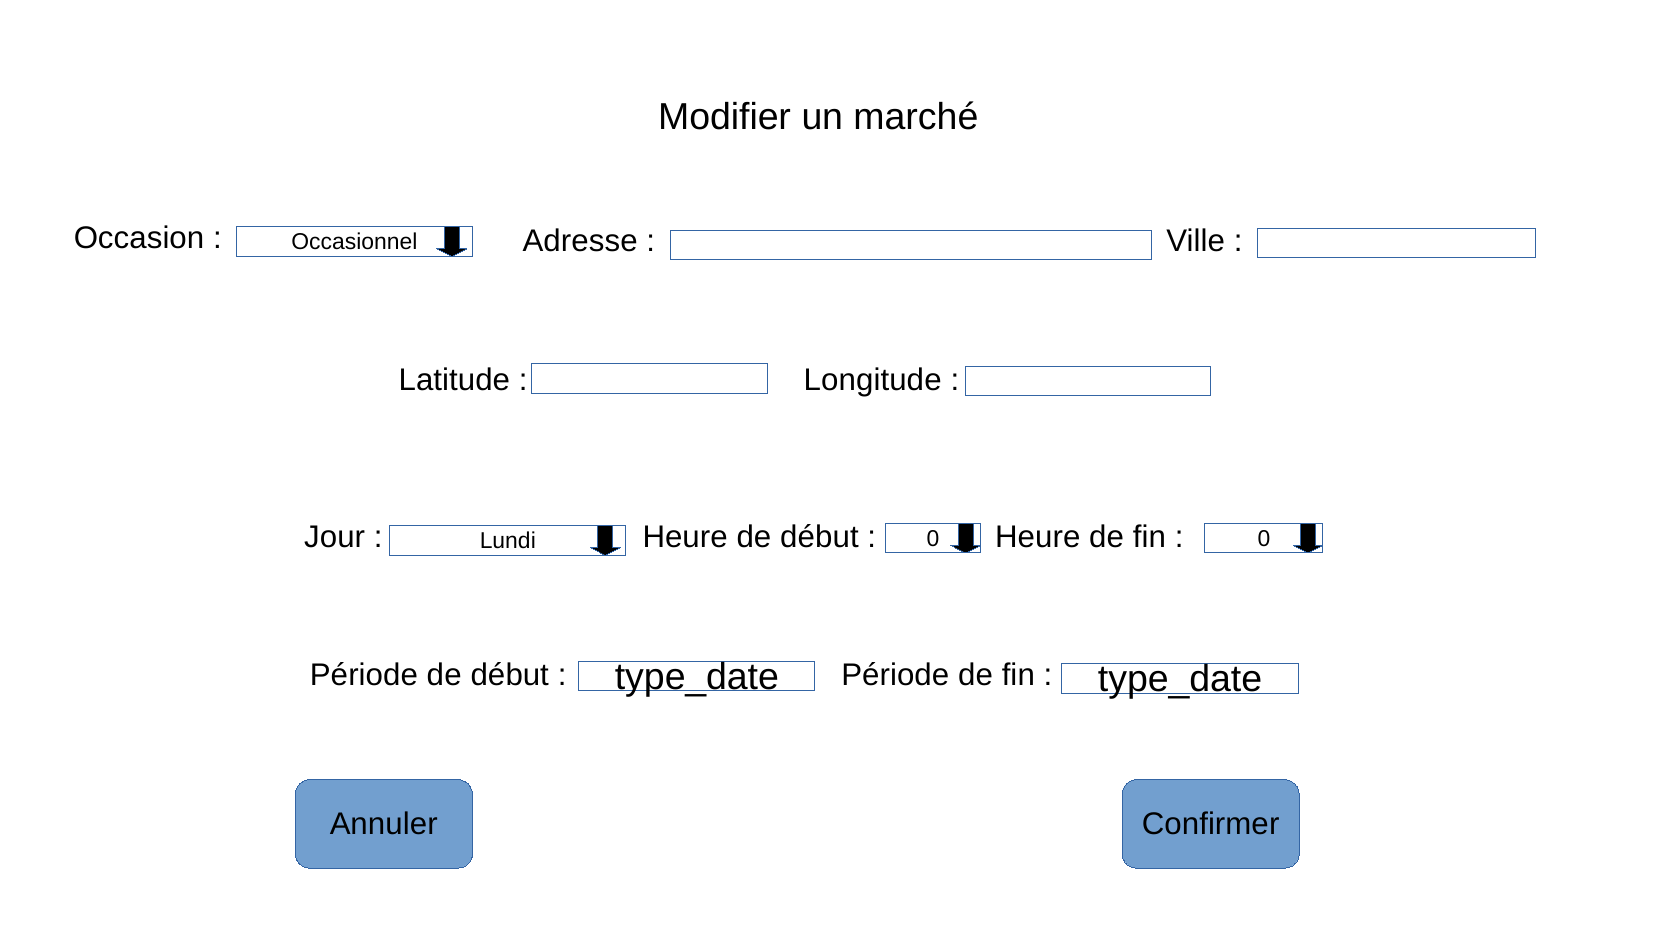

Modifier un marché
Occasion :
Adresse :
Ville :
Occasionnel
Latitude :
Longitude :
Jour :
Heure de début :
Heure de fin :
0
0
Lundi
Période de début :
Période de fin :
type_date
type_date
Annuler
Confirmer